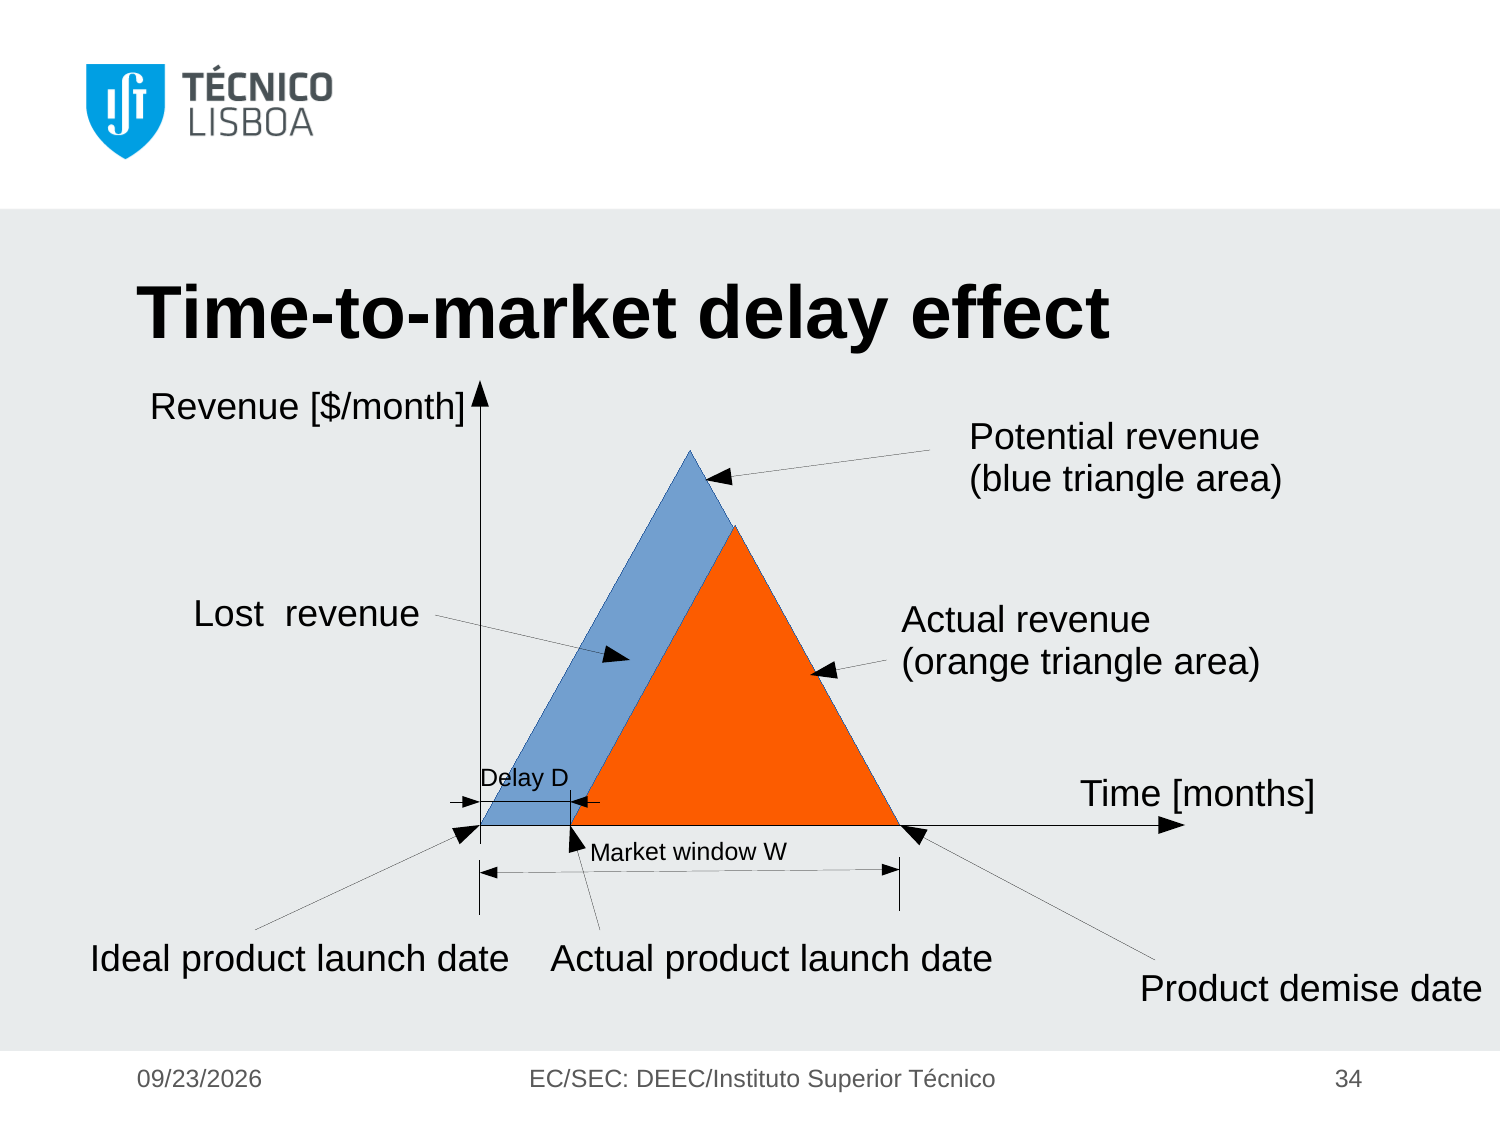

# Time-to-market delay effect
Revenue [$/month]
Potential revenue
(blue triangle area)
Lost revenue
Actual revenue
(orange triangle area)
Time [months]
Ideal product launch date
Actual product launch date
Product demise date
EC/SEC: DEEC/Instituto Superior Técnico